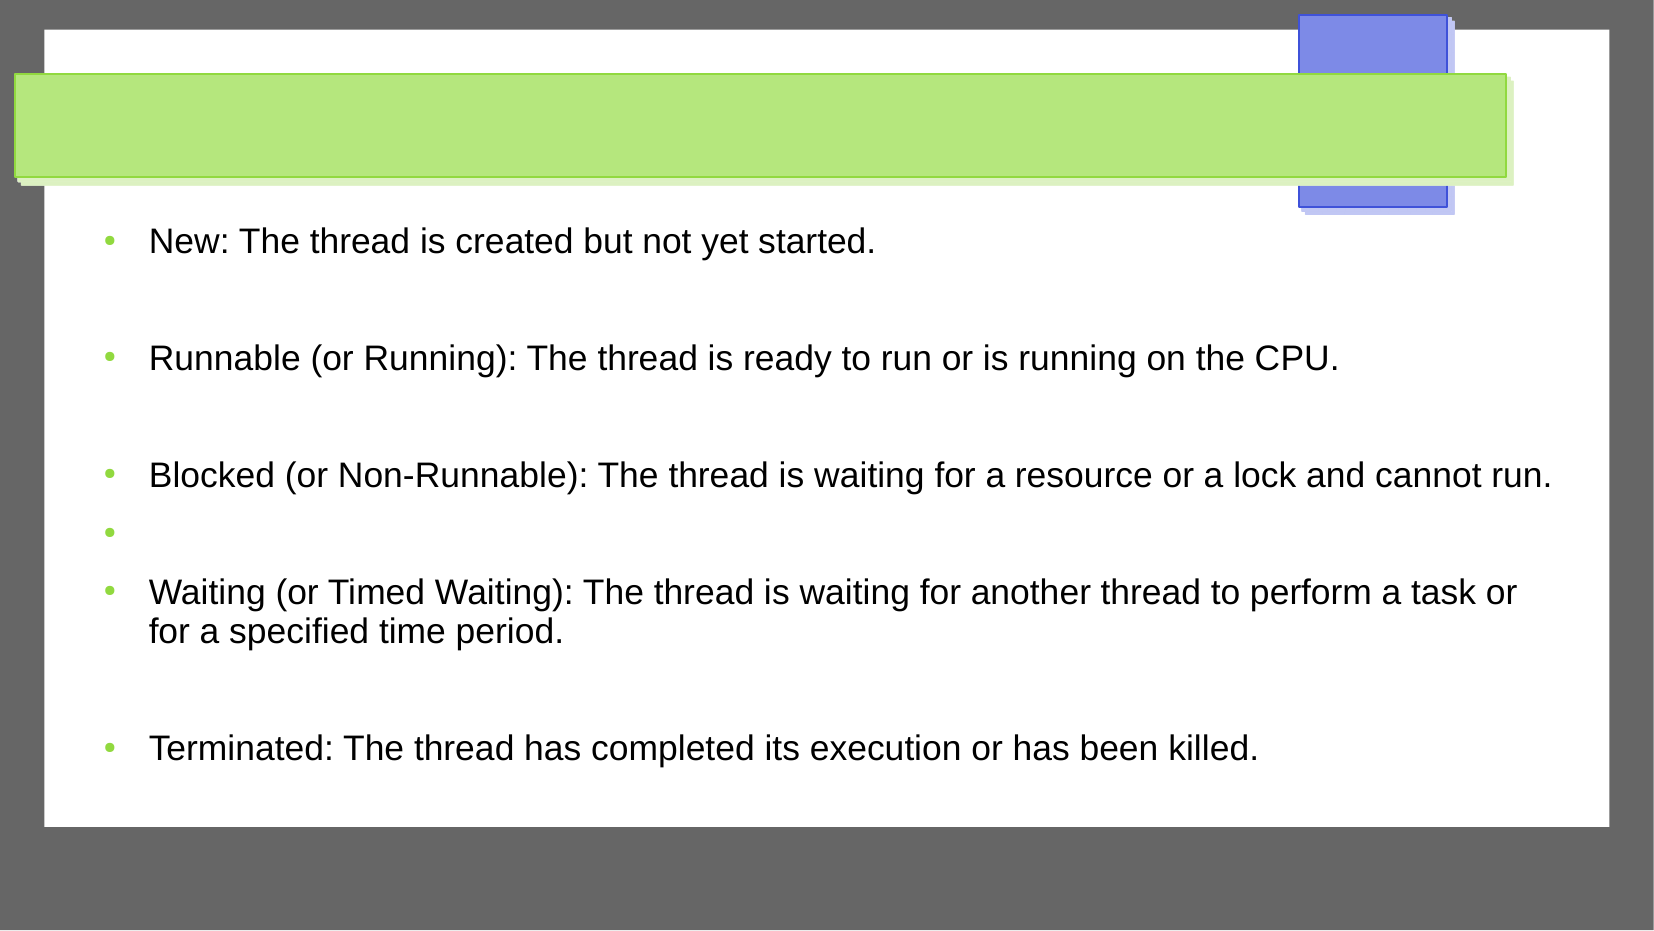

# New: The thread is created but not yet started.
Runnable (or Running): The thread is ready to run or is running on the CPU.
Blocked (or Non-Runnable): The thread is waiting for a resource or a lock and cannot run.
Waiting (or Timed Waiting): The thread is waiting for another thread to perform a task or for a specified time period.
Terminated: The thread has completed its execution or has been killed.